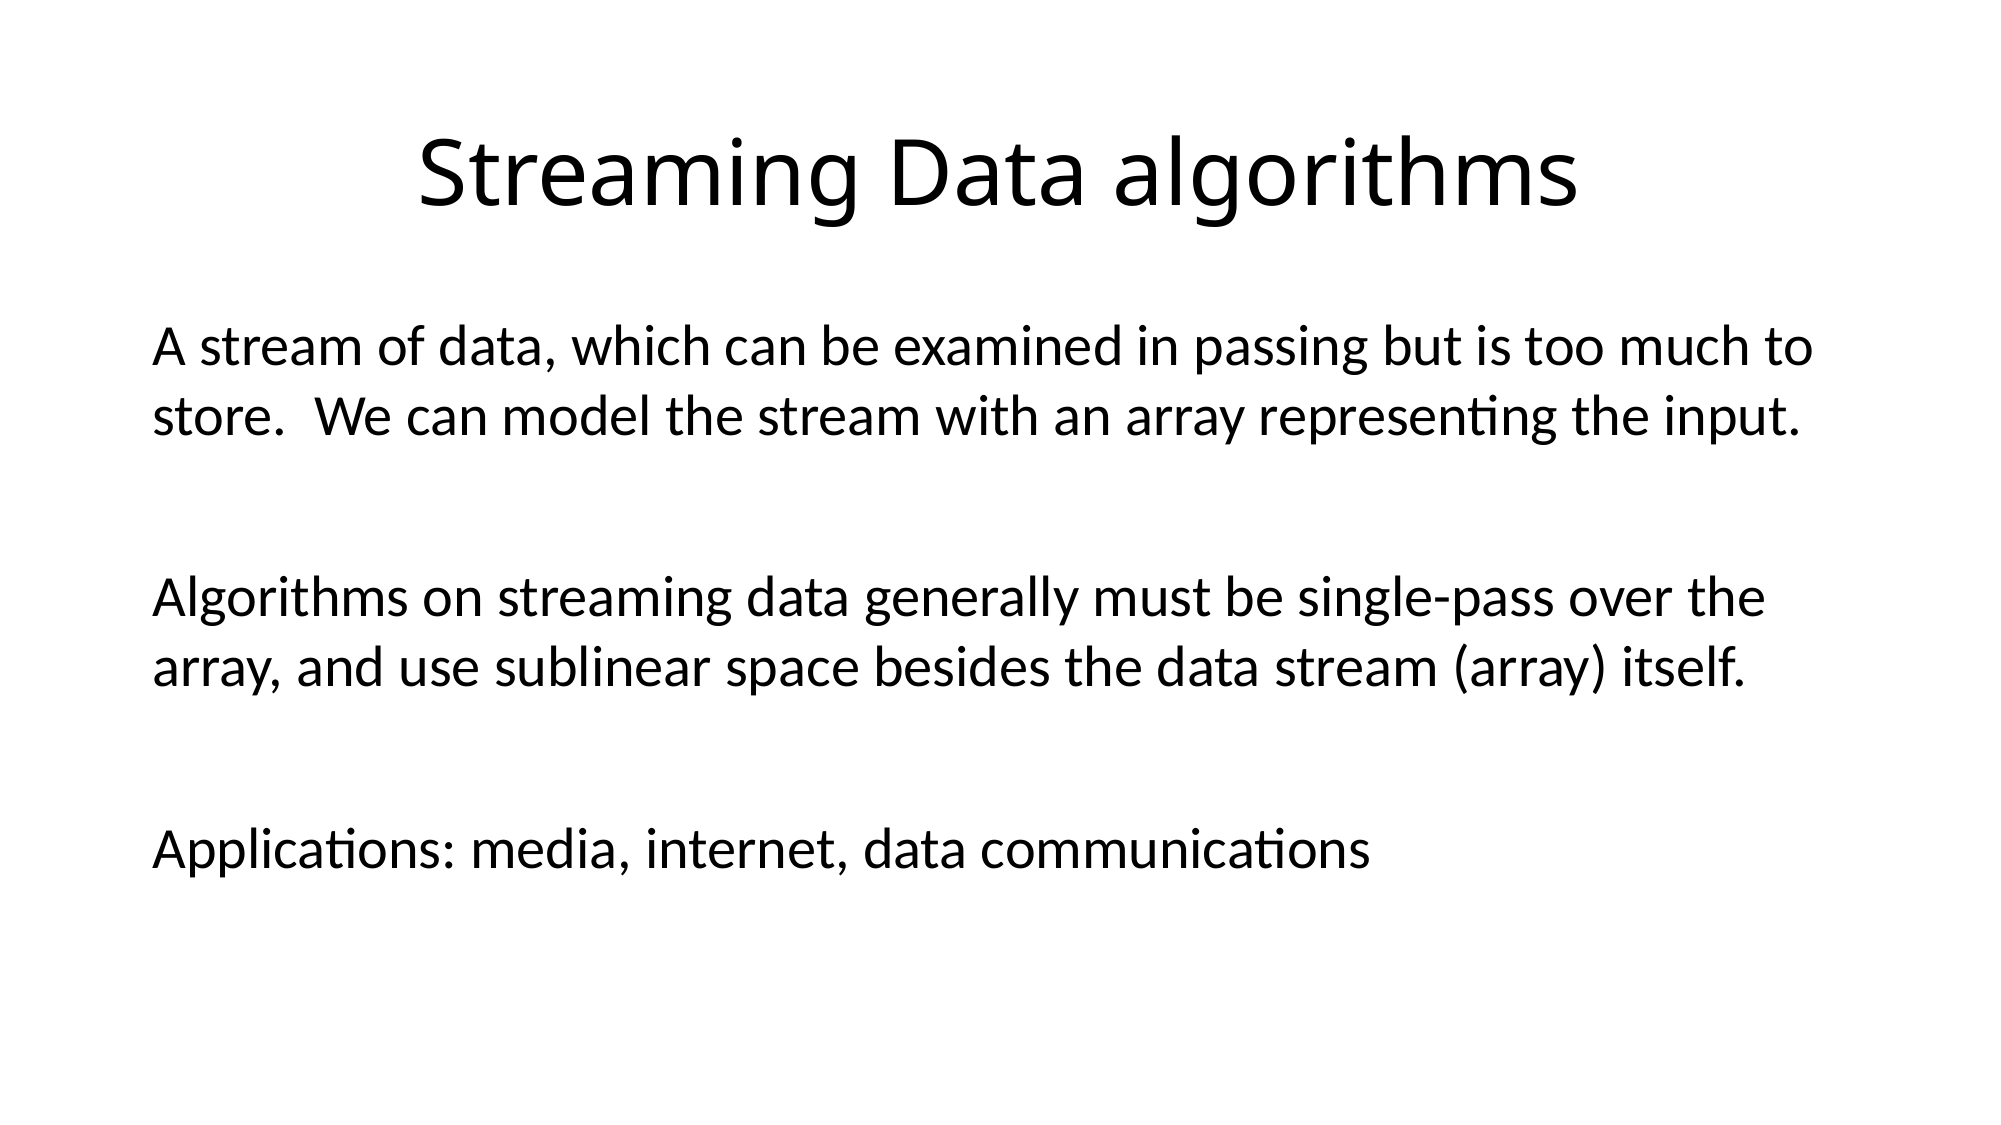

# Streaming Data algorithms
A stream of data, which can be examined in passing but is too much to store. We can model the stream with an array representing the input.
Algorithms on streaming data generally must be single-pass over the array, and use sublinear space besides the data stream (array) itself.
Applications: media, internet, data communications